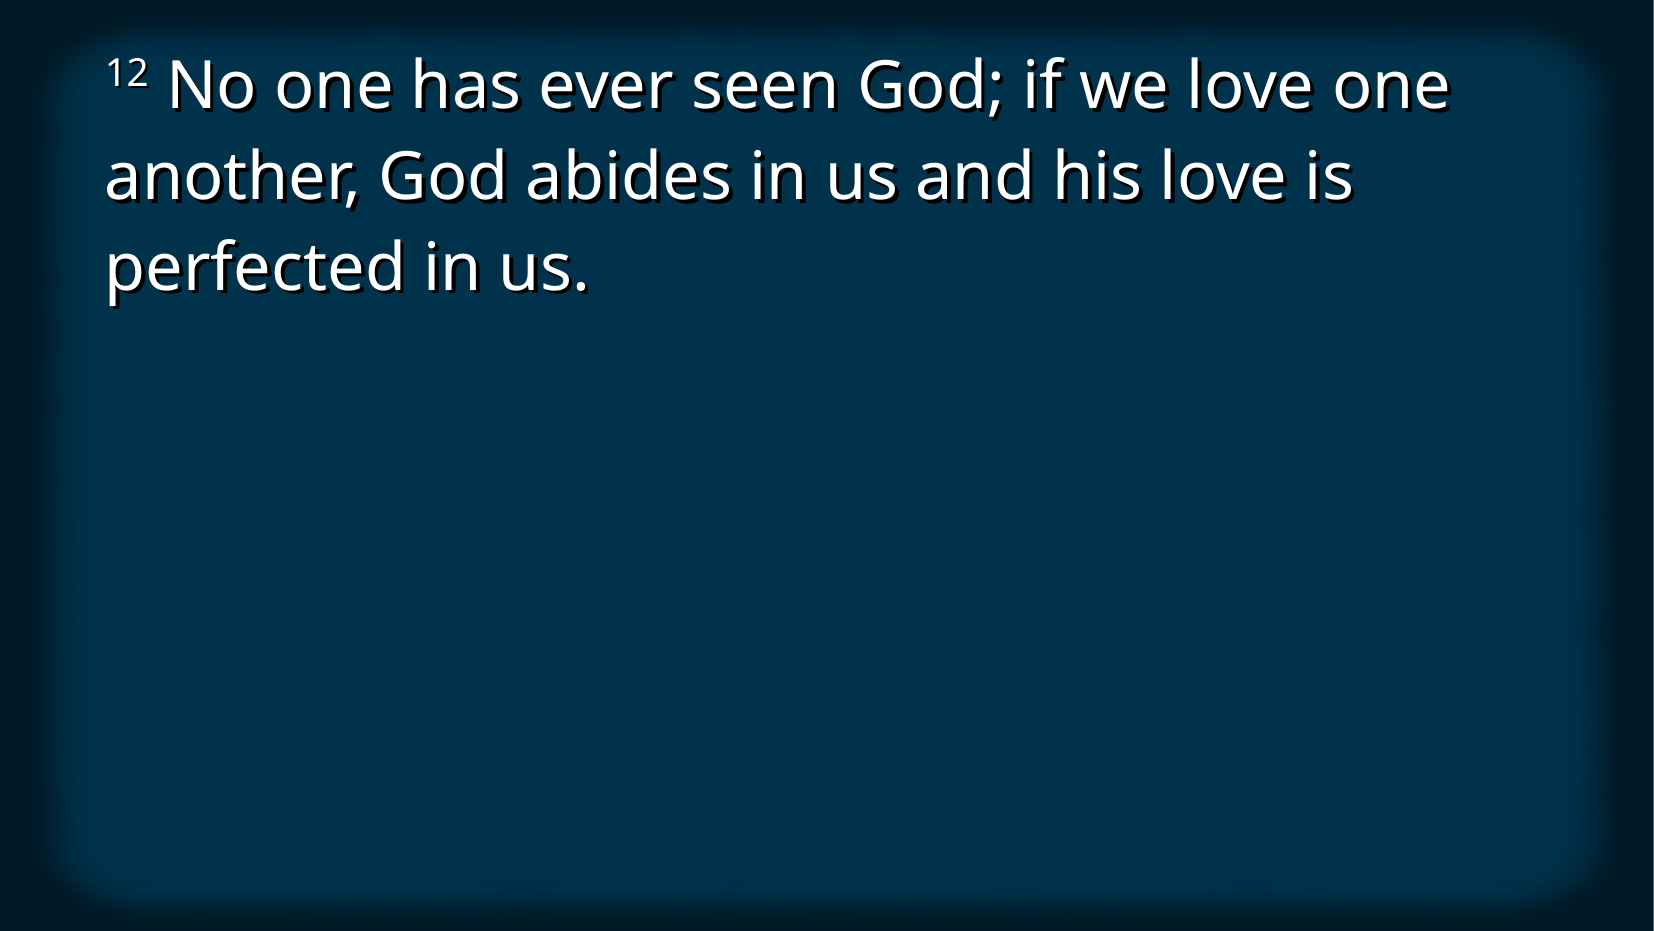

12 No one has ever seen God; if we love one another, God abides in us and his love is perfected in us.